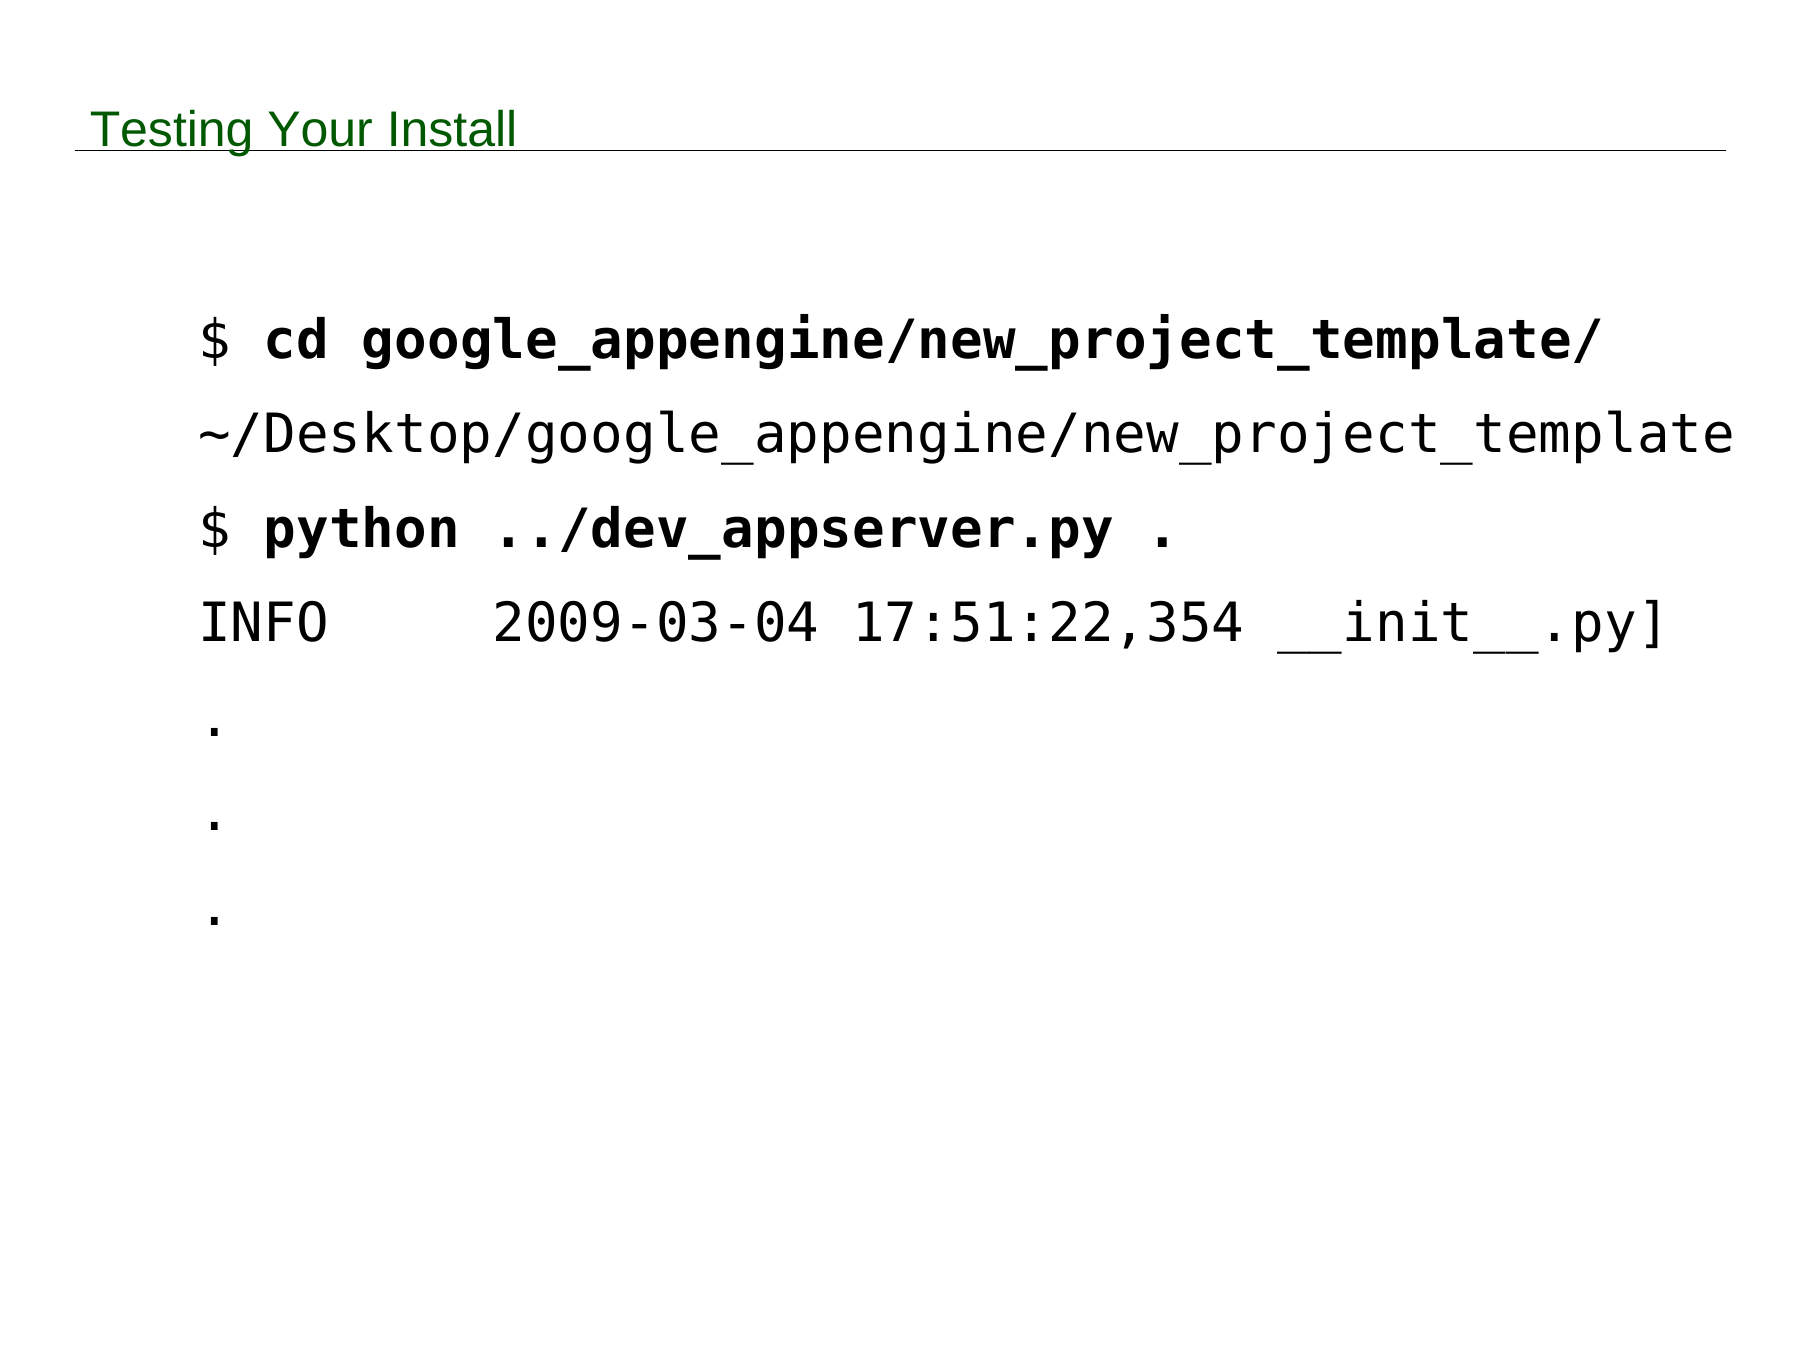

# Testing Your Install
$ cd google_appengine/new_project_template/
~/Desktop/google_appengine/new_project_template
$ python ../dev_appserver.py .
INFO 2009-03-04 17:51:22,354 __init__.py]
.
.
.